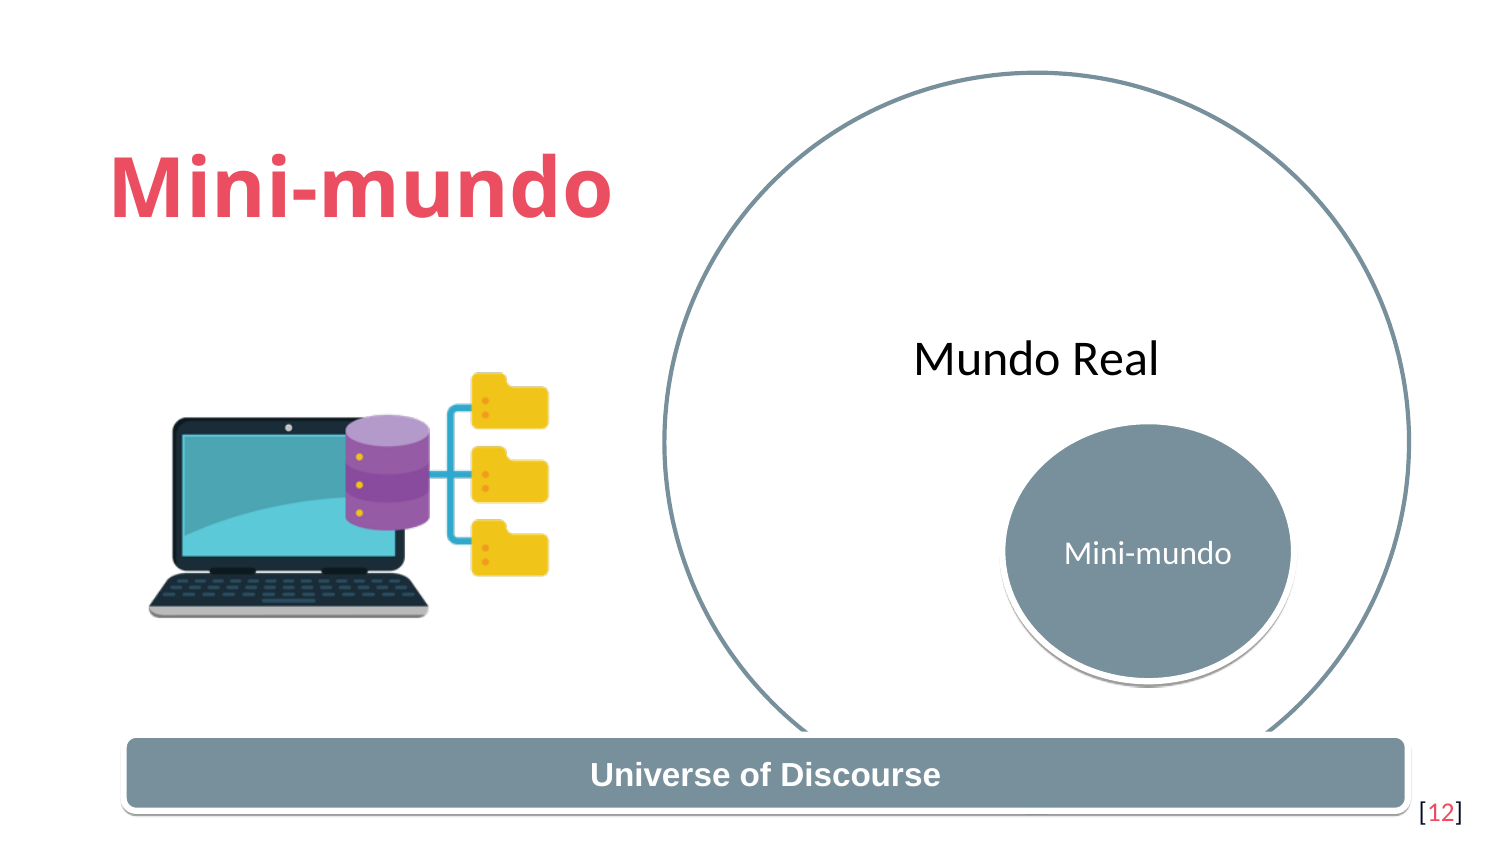

Mundo Real
Mini-mundo
Mini-mundo
Universe of Discourse